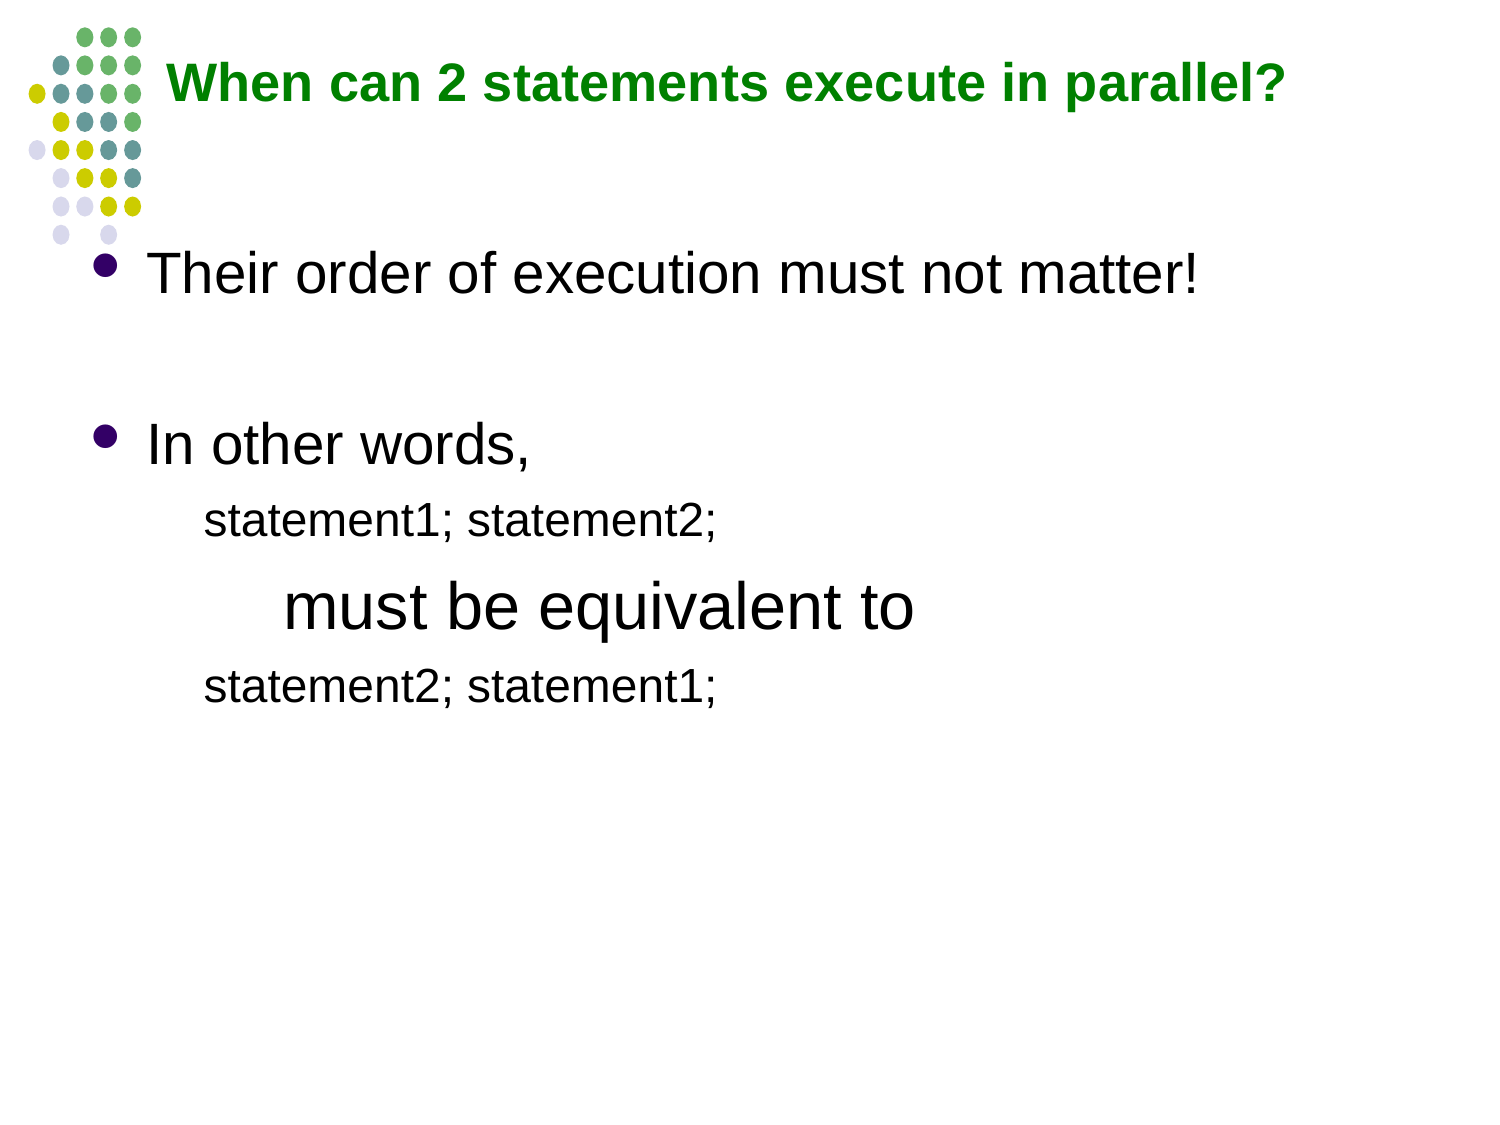

# When can 2 statements execute in parallel?
Their order of execution must not matter!
In other words,
statement1; statement2;
	 must be equivalent to
statement2; statement1;